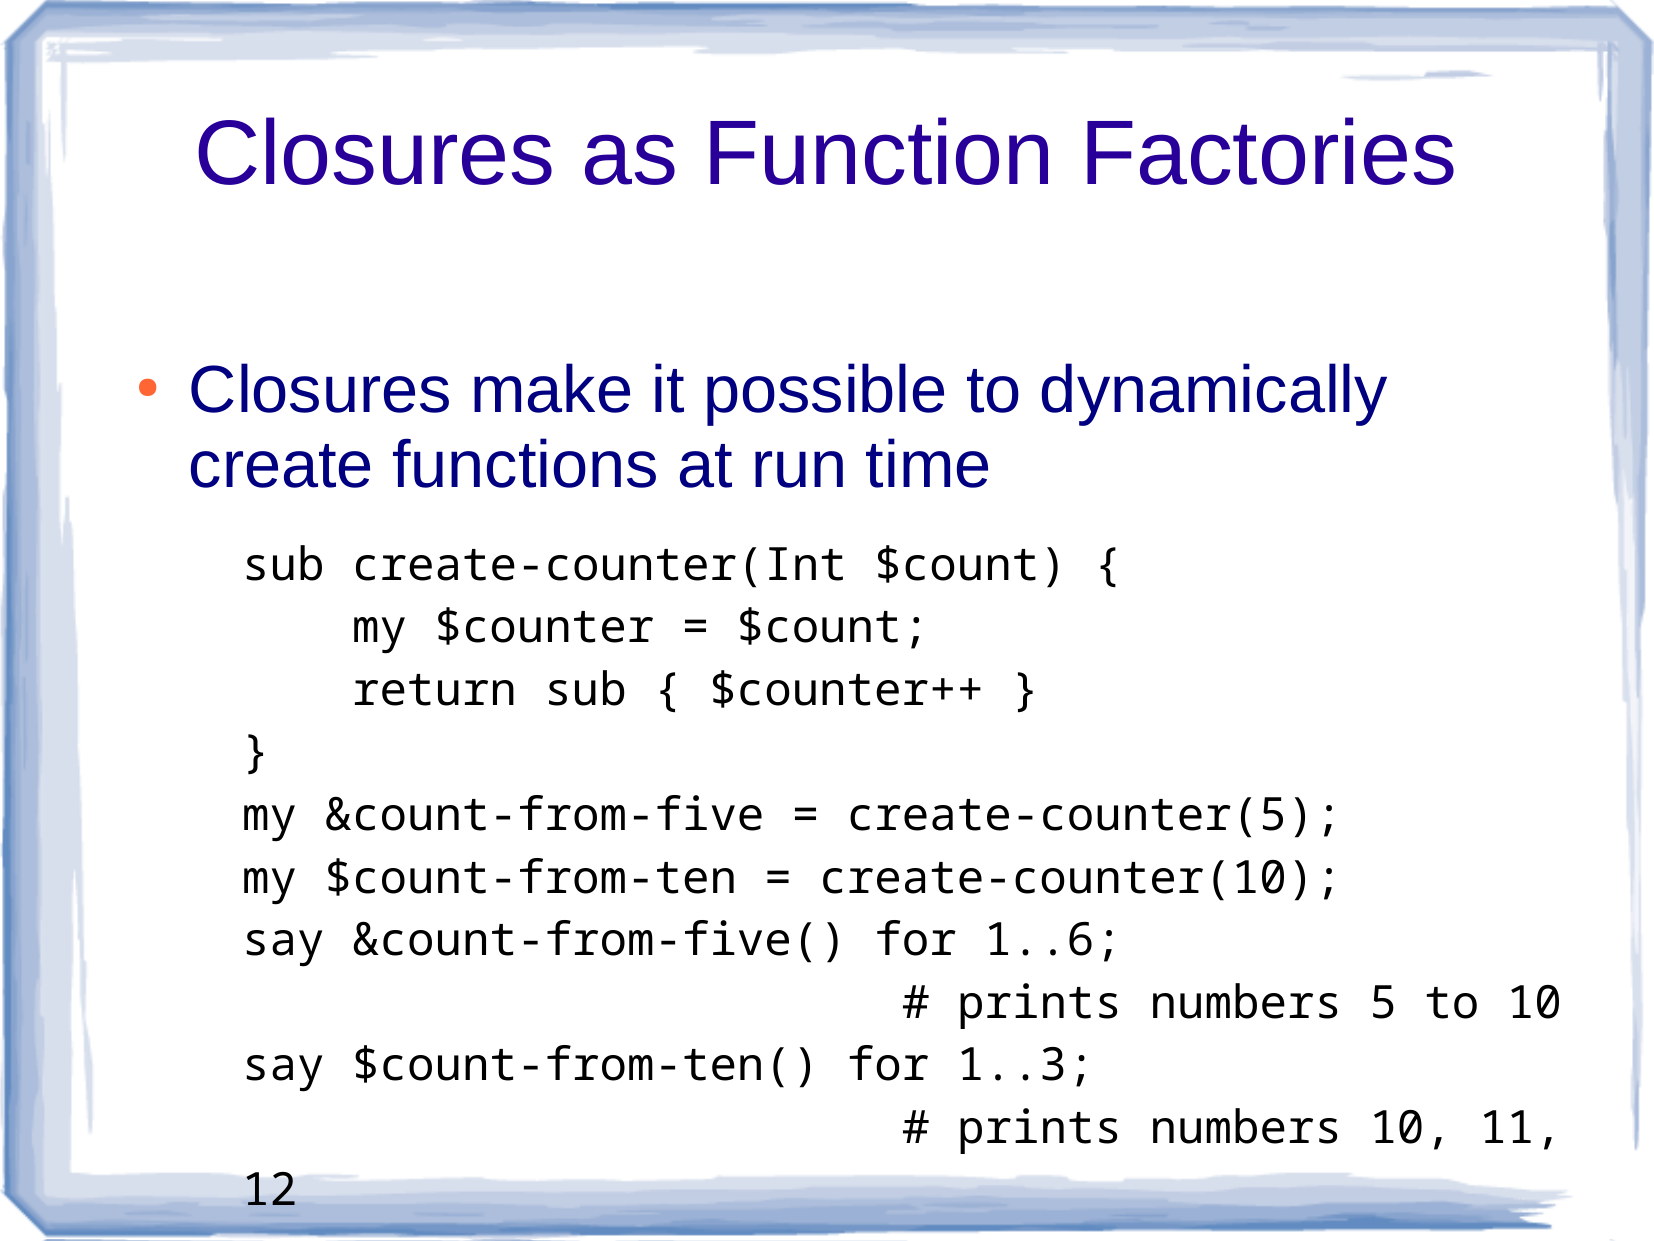

# Closures as Function Factories
Closures make it possible to dynamically create functions at run time
sub create-counter(Int $count) {
 my $counter = $count;
 return sub { $counter++ }
}
my &count-from-five = create-counter(5);
my $count-from-ten = create-counter(10);
say &count-from-five() for 1..6;
 # prints numbers 5 to 10
say $count-from-ten() for 1..3;
 # prints numbers 10, 11, 12